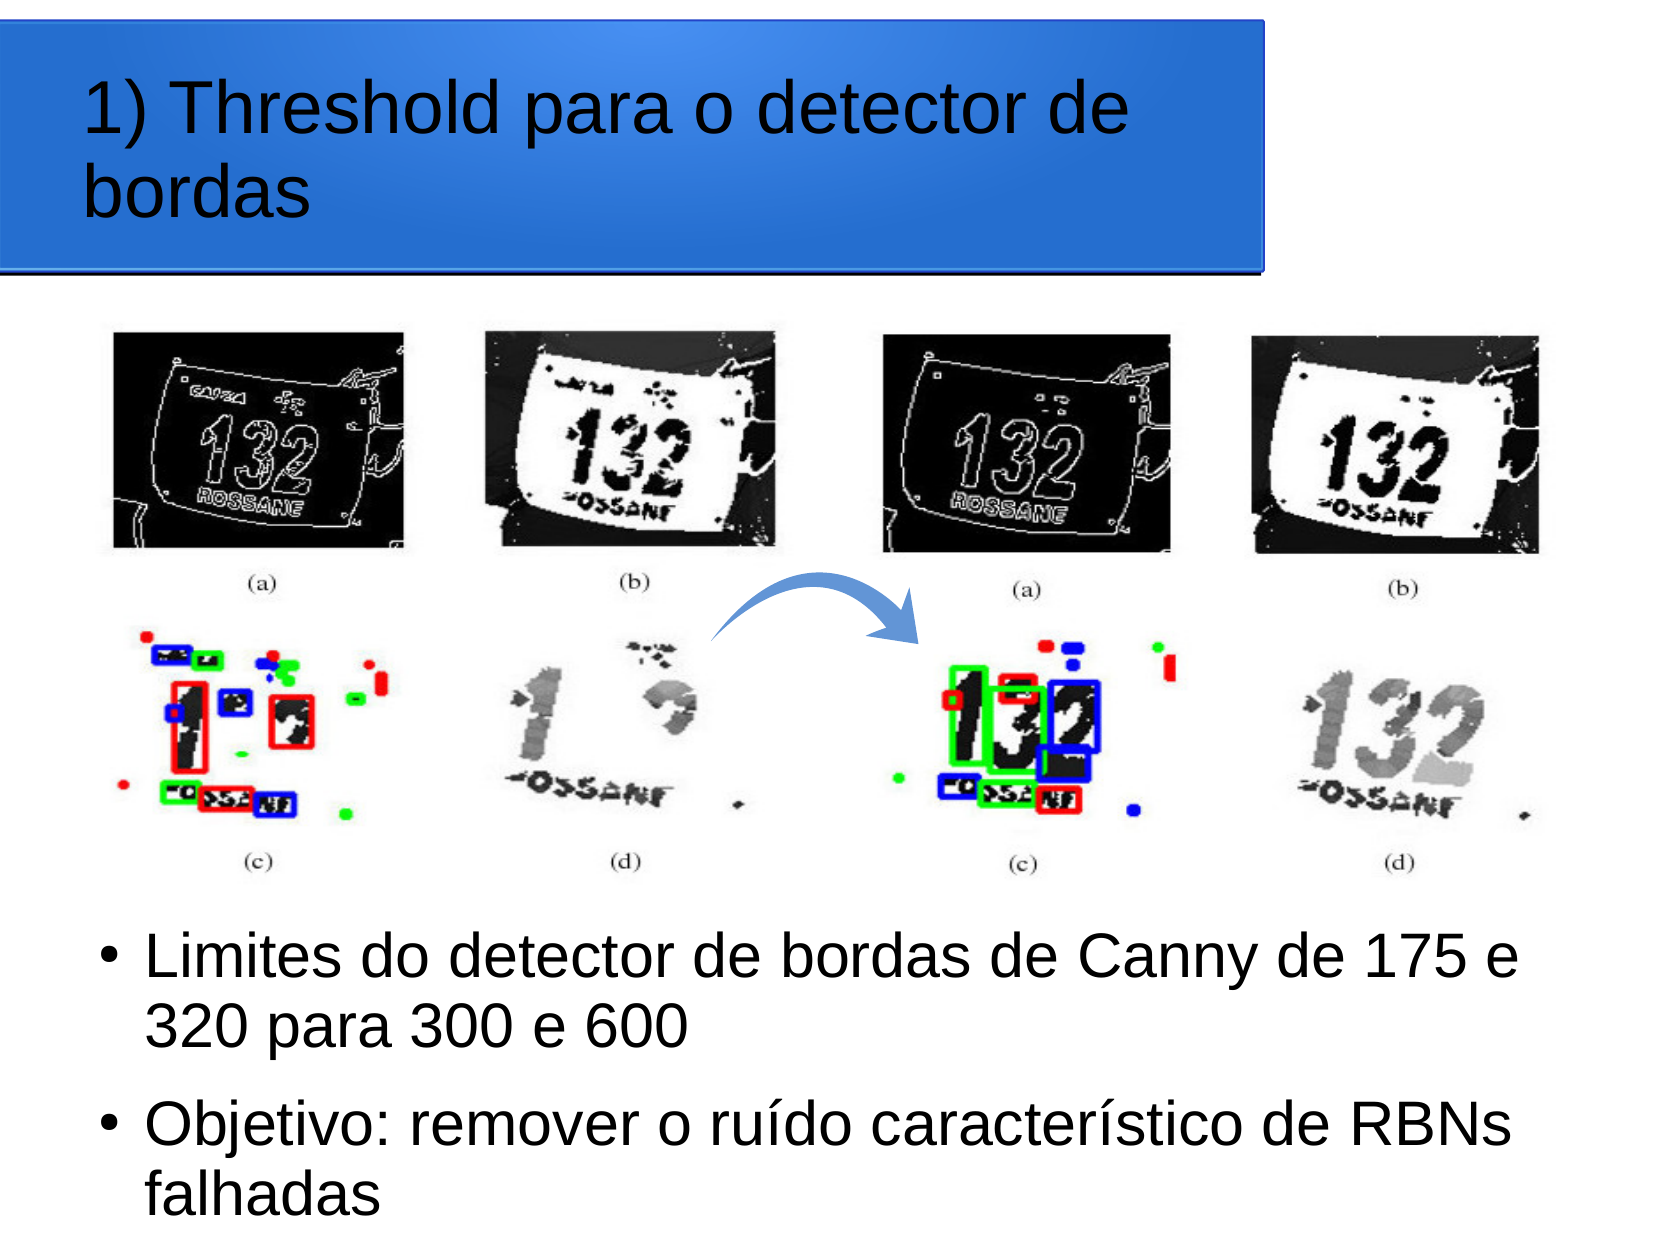

# 1) Threshold para o detector de bordas
Limites do detector de bordas de Canny de 175 e 320 para 300 e 600
Objetivo: remover o ruído característico de RBNs falhadas